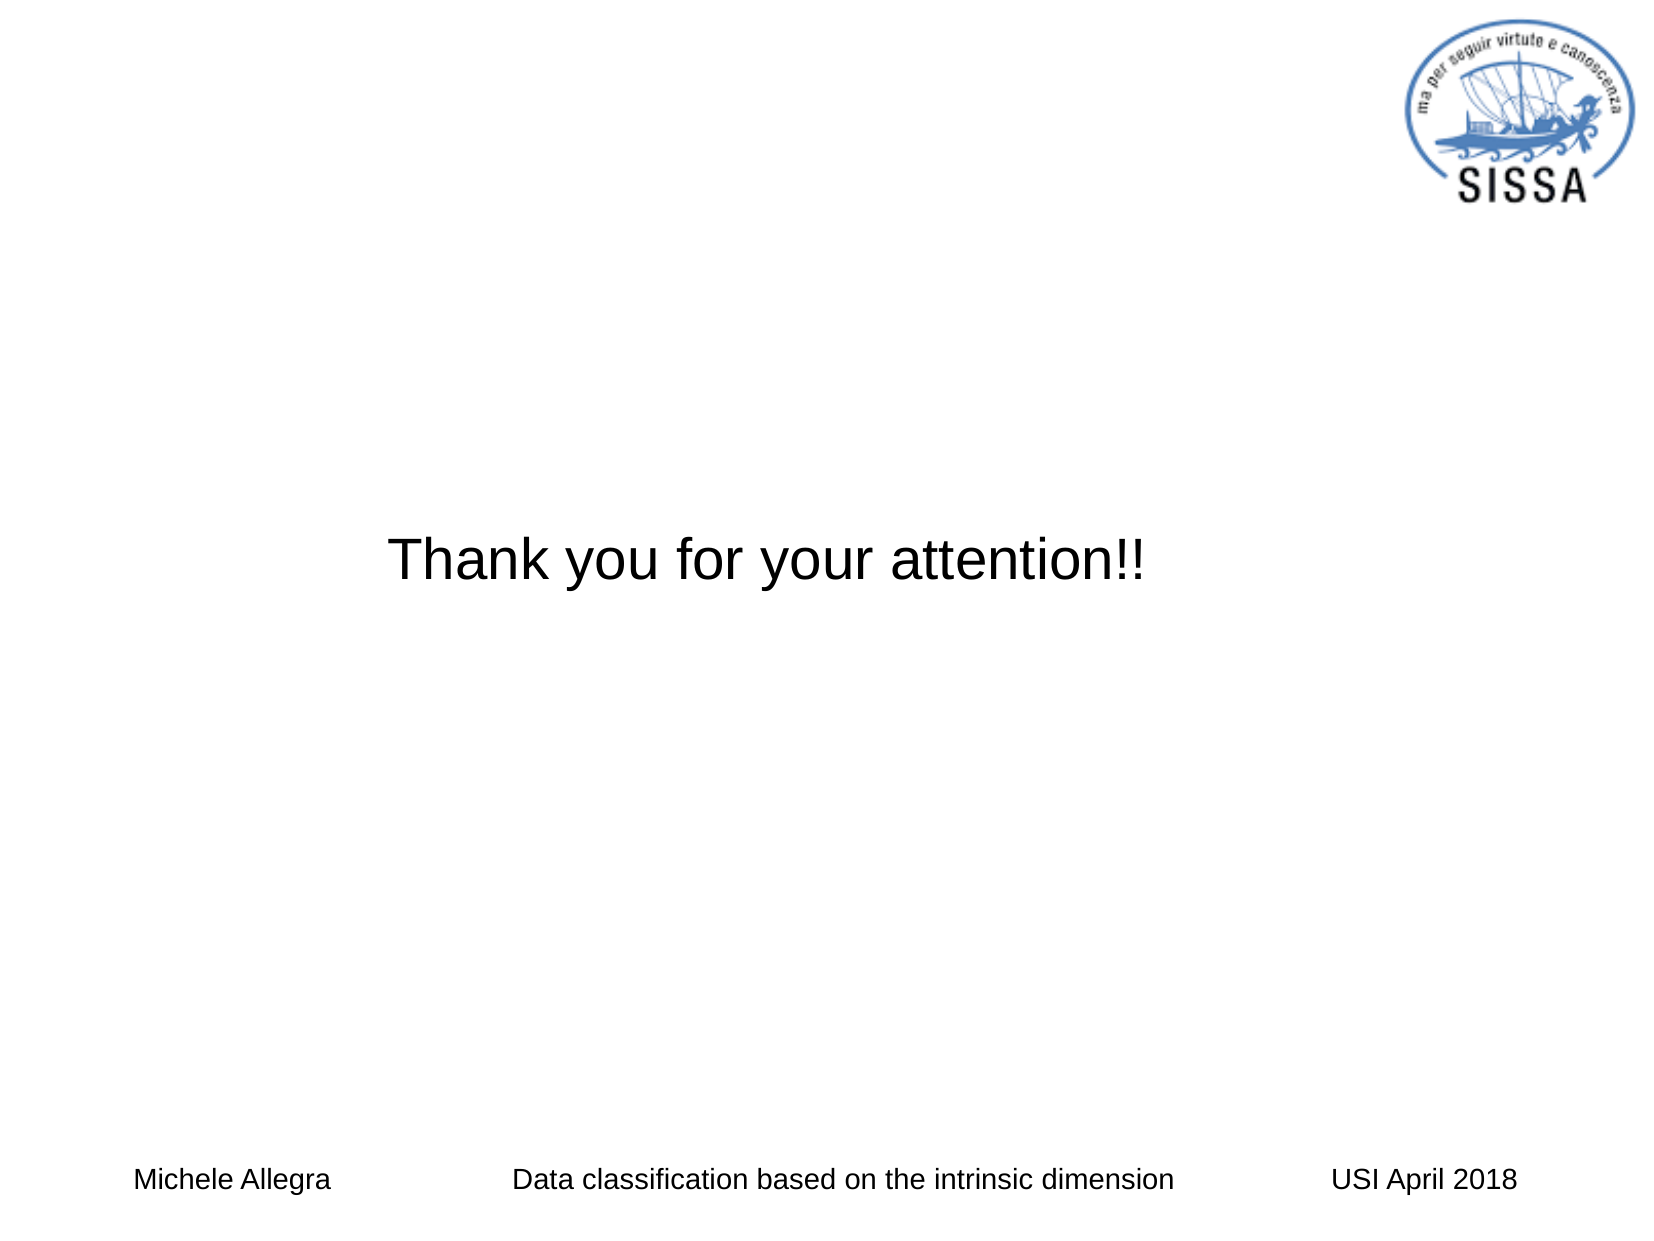

# Thank you for your attention!!
Michele Allegra Data classification based on the intrinsic dimension USI April 2018